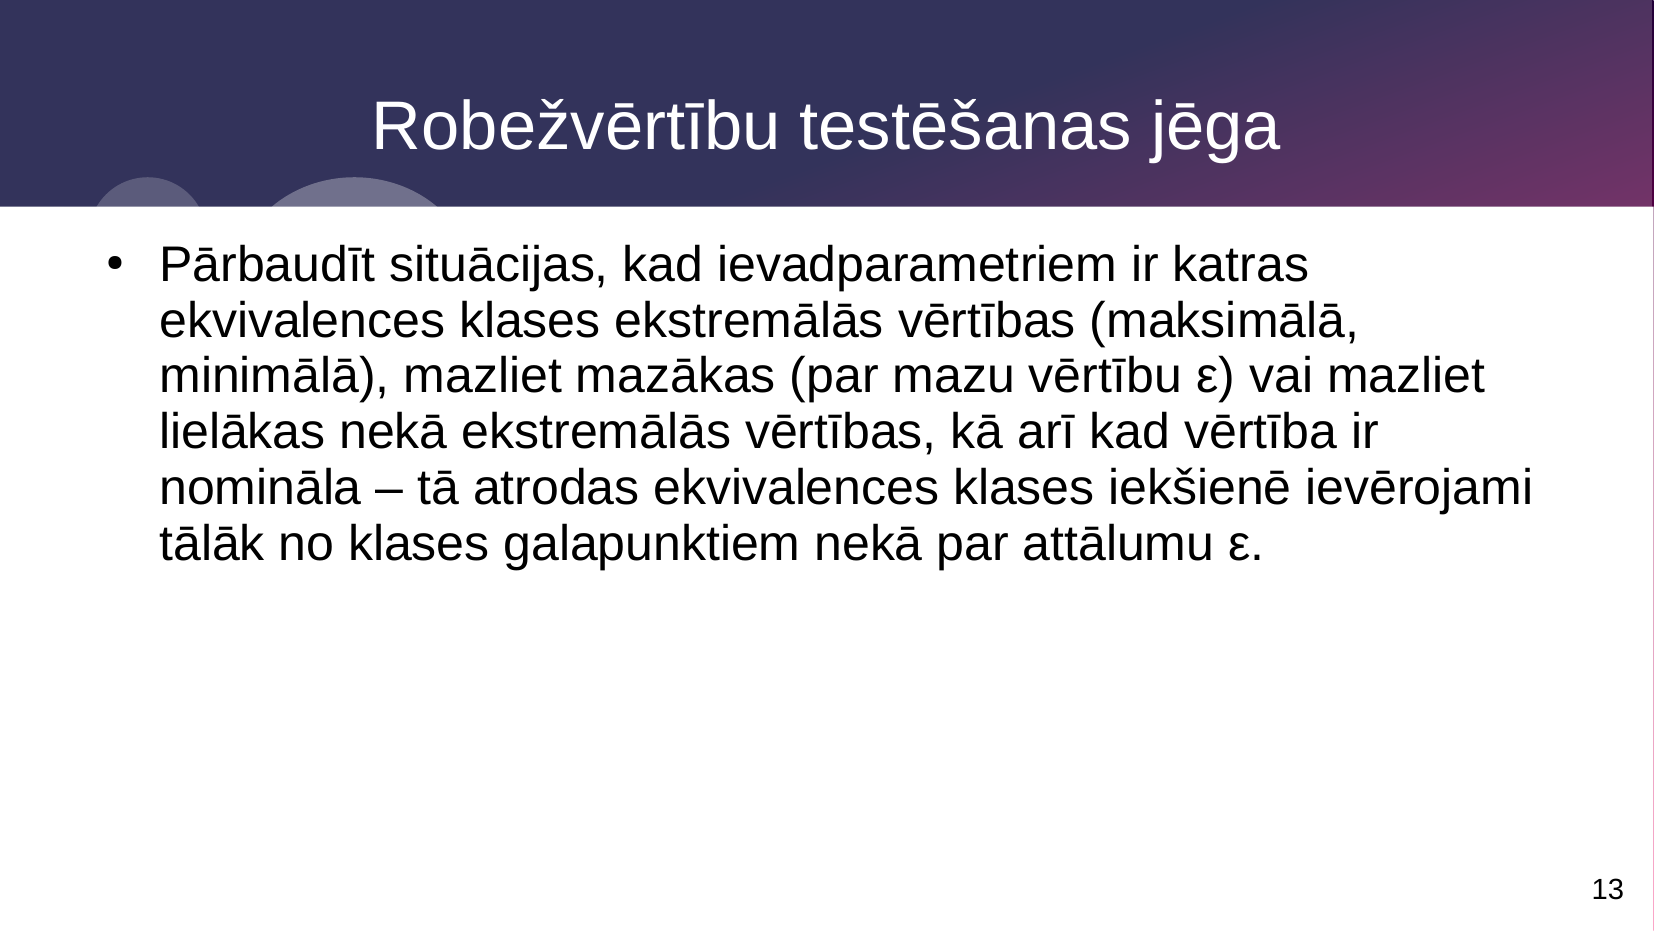

# Robežvērtību testēšanas jēga
Pārbaudīt situācijas, kad ievadparametriem ir katras ekvivalences klases ekstremālās vērtības (maksimālā, minimālā), mazliet mazākas (par mazu vērtību ε) vai mazliet lielākas nekā ekstremālās vērtības, kā arī kad vērtība ir nomināla – tā atrodas ekvivalences klases iekšienē ievērojami tālāk no klases galapunktiem nekā par attālumu ε.